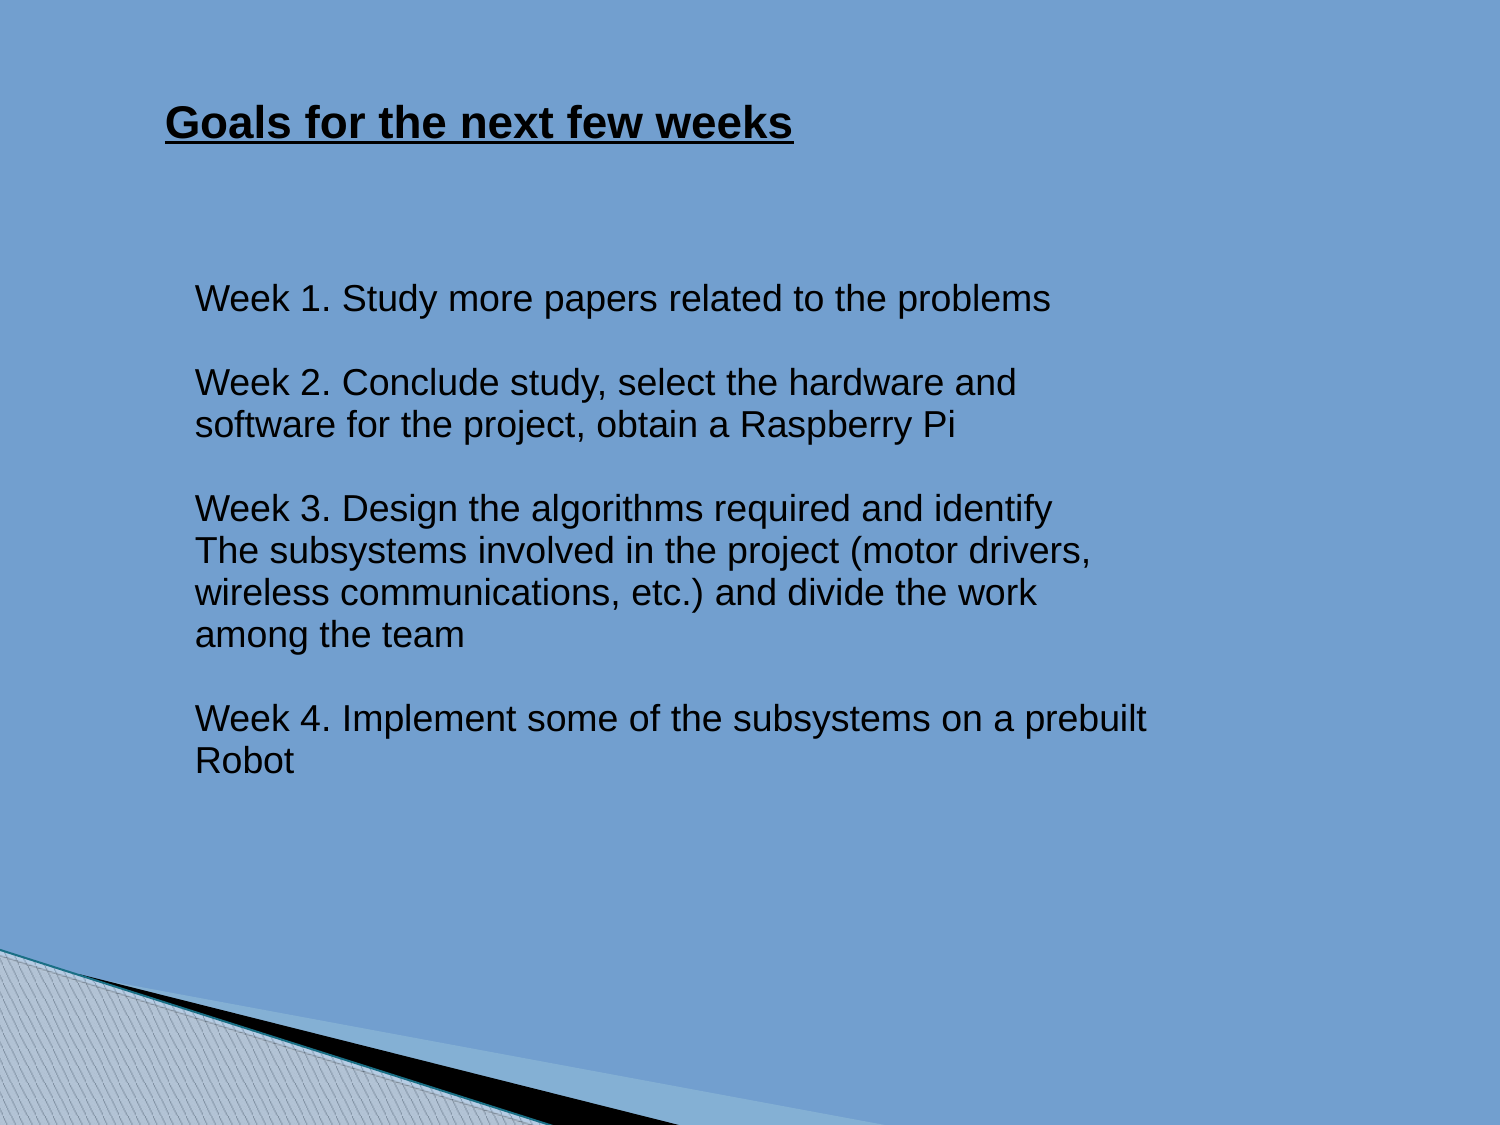

Goals for the next few weeks
Week 1. Study more papers related to the problems
Week 2. Conclude study, select the hardware and software for the project, obtain a Raspberry Pi
Week 3. Design the algorithms required and identify
The subsystems involved in the project (motor drivers, wireless communications, etc.) and divide the work among the team
Week 4. Implement some of the subsystems on a prebuilt
Robot